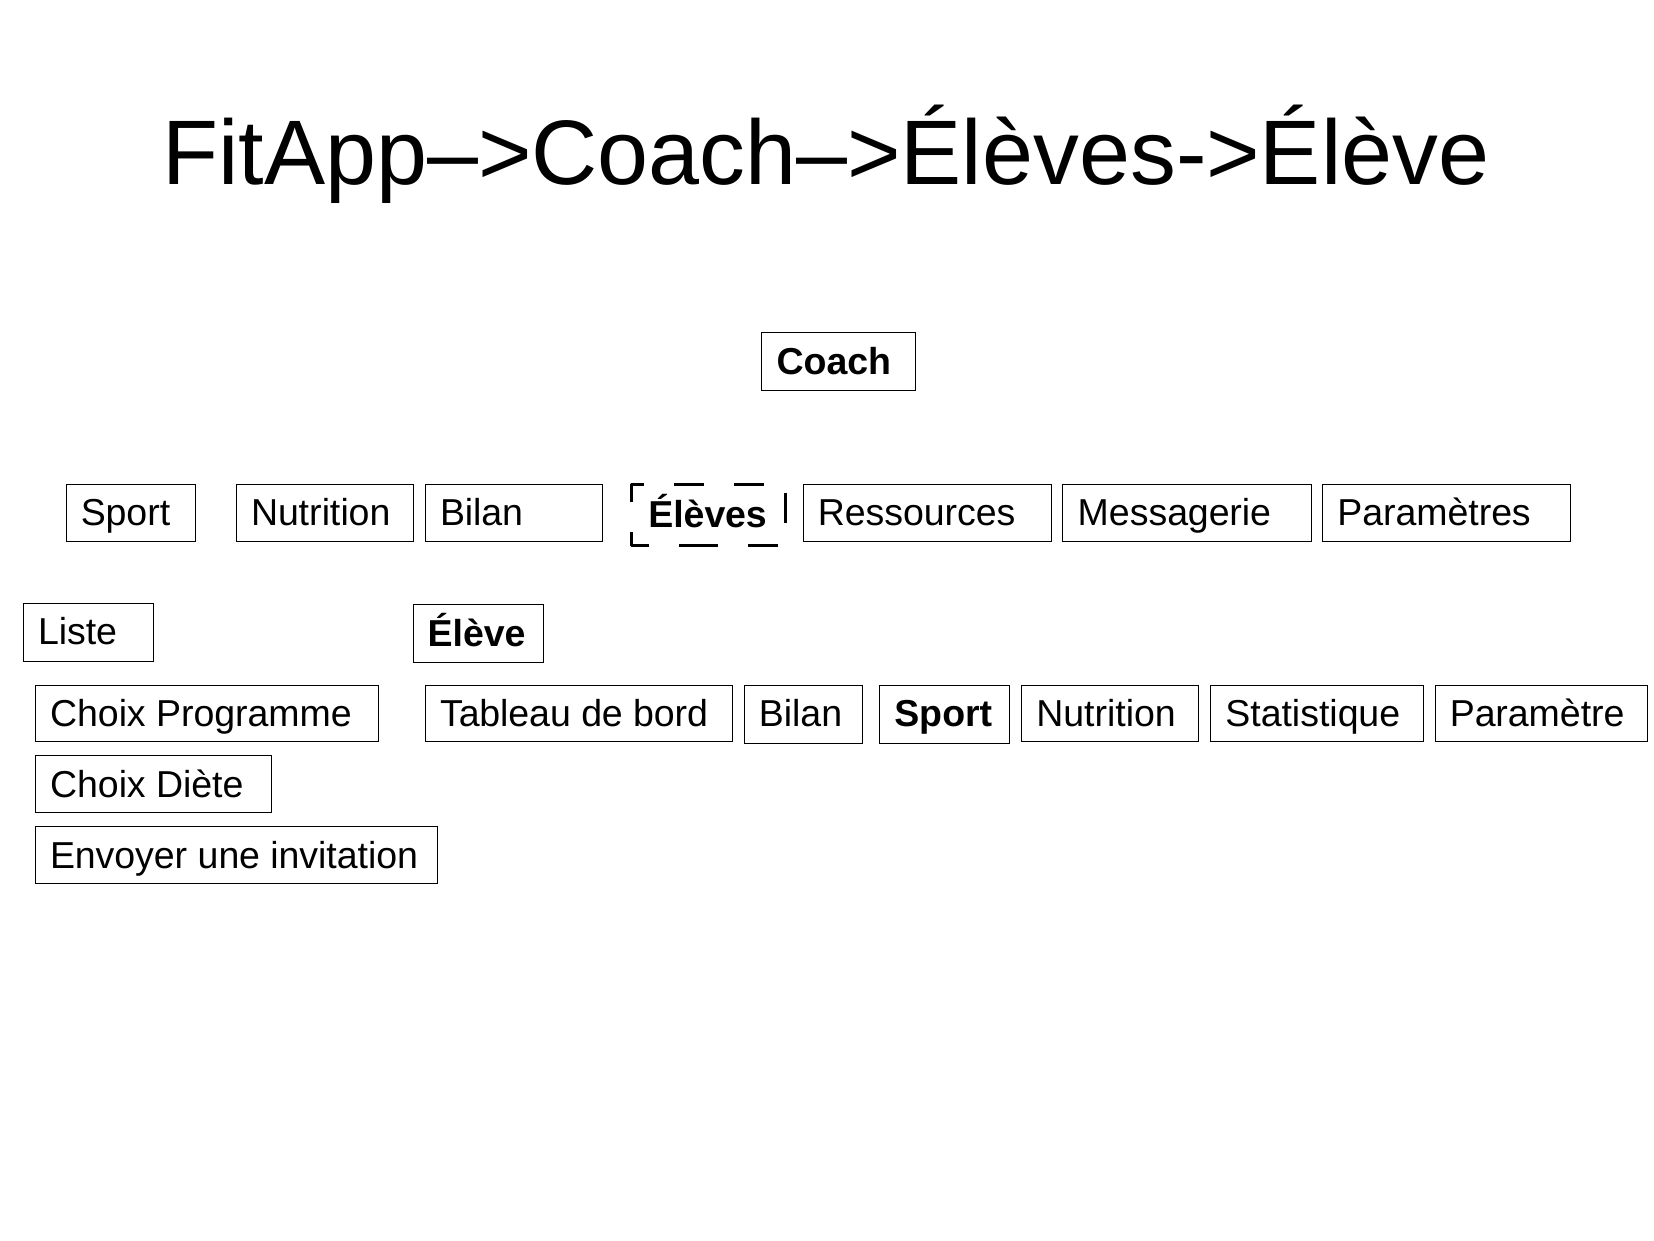

# FitApp–>Coach–>Élèves->Élève
Coach
Sport
Nutrition
Bilan
Ressources
Messagerie
Paramètres
Élèves
Liste
Élève
Choix Programme
Tableau de bord
Bilan
Sport
Nutrition
Statistique
Paramètre
Choix Diète
Envoyer une invitation